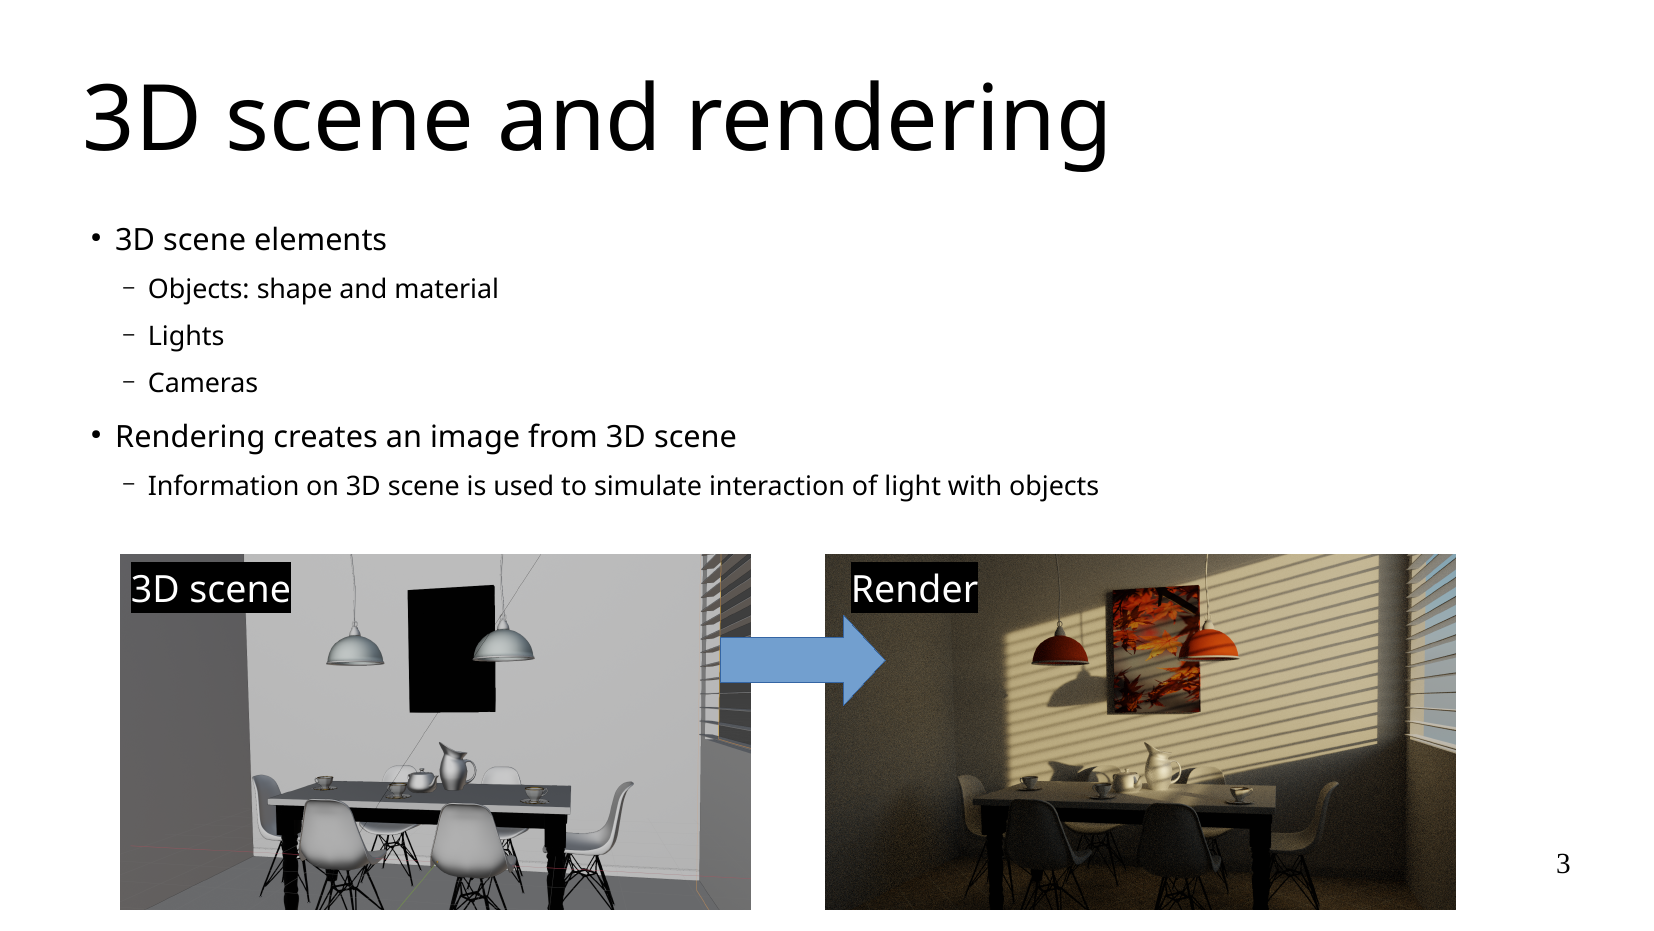

# 3D scene and rendering
3D scene elements
Objects: shape and material
Lights
Cameras
Rendering creates an image from 3D scene
Information on 3D scene is used to simulate interaction of light with objects
3D scene
Render
3